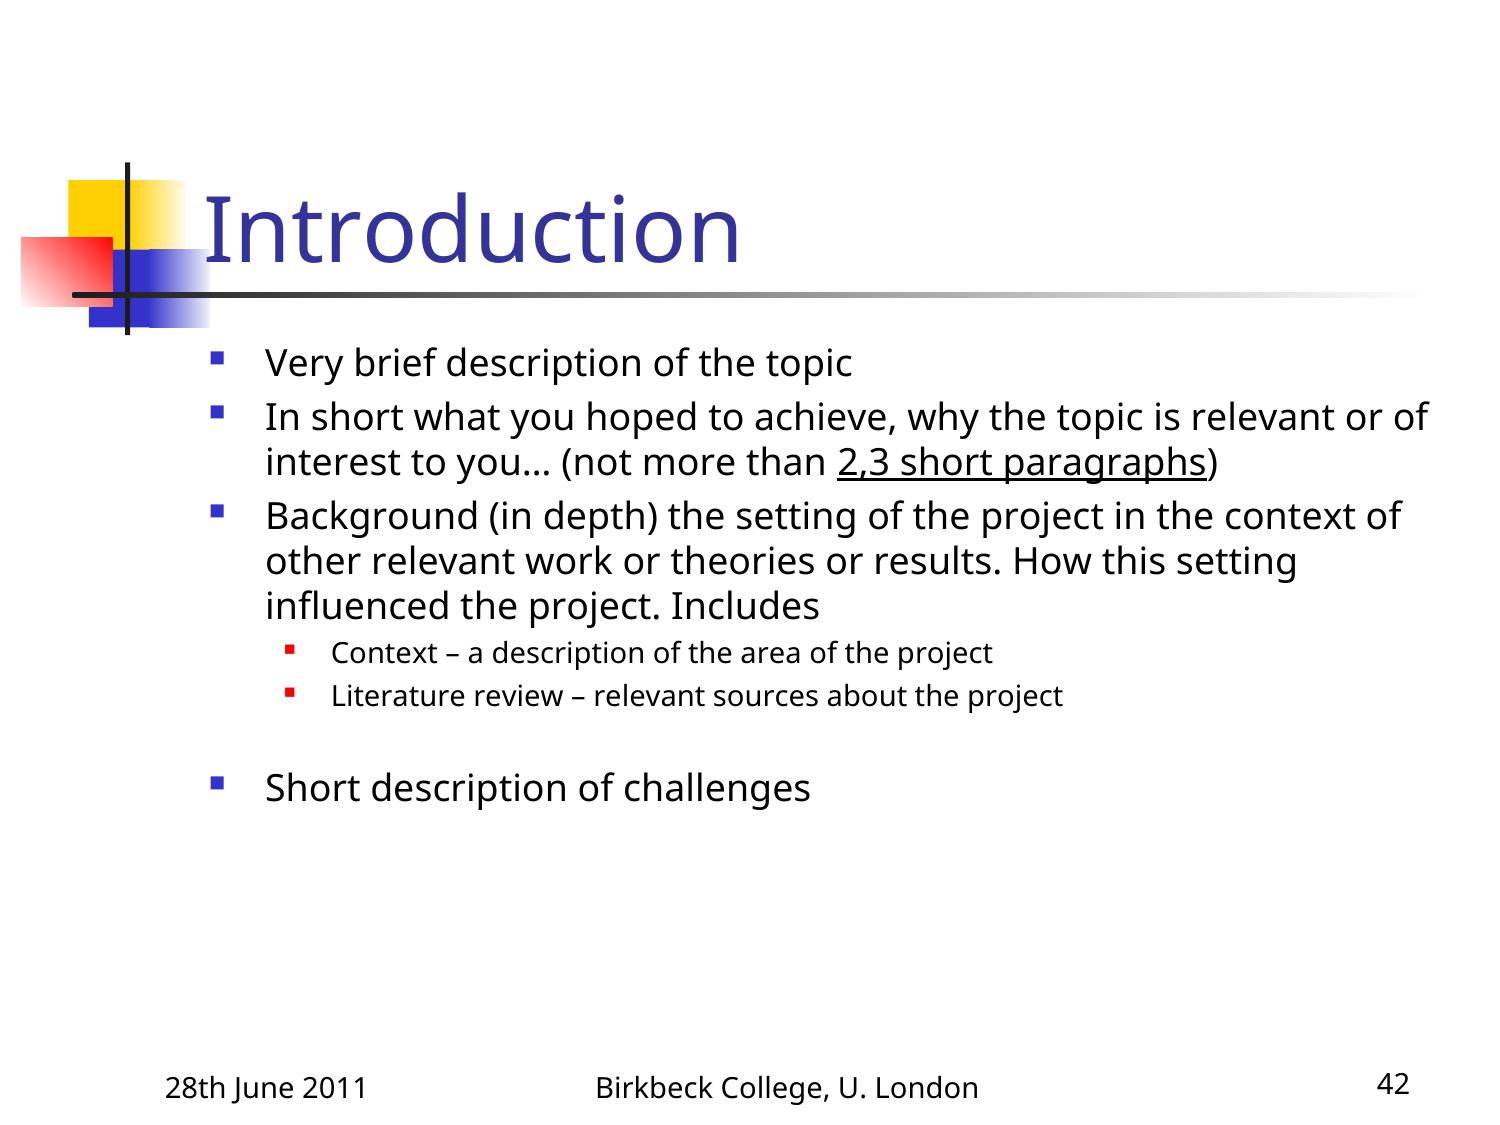

# Introduction
Very brief description of the topic
In short what you hoped to achieve, why the topic is relevant or of interest to you… (not more than 2,3 short paragraphs)
Background (in depth) the setting of the project in the context of other relevant work or theories or results. How this setting influenced the project. Includes
Context – a description of the area of the project
Literature review – relevant sources about the project
Short description of challenges
28th June 2011
Birkbeck College, U. London